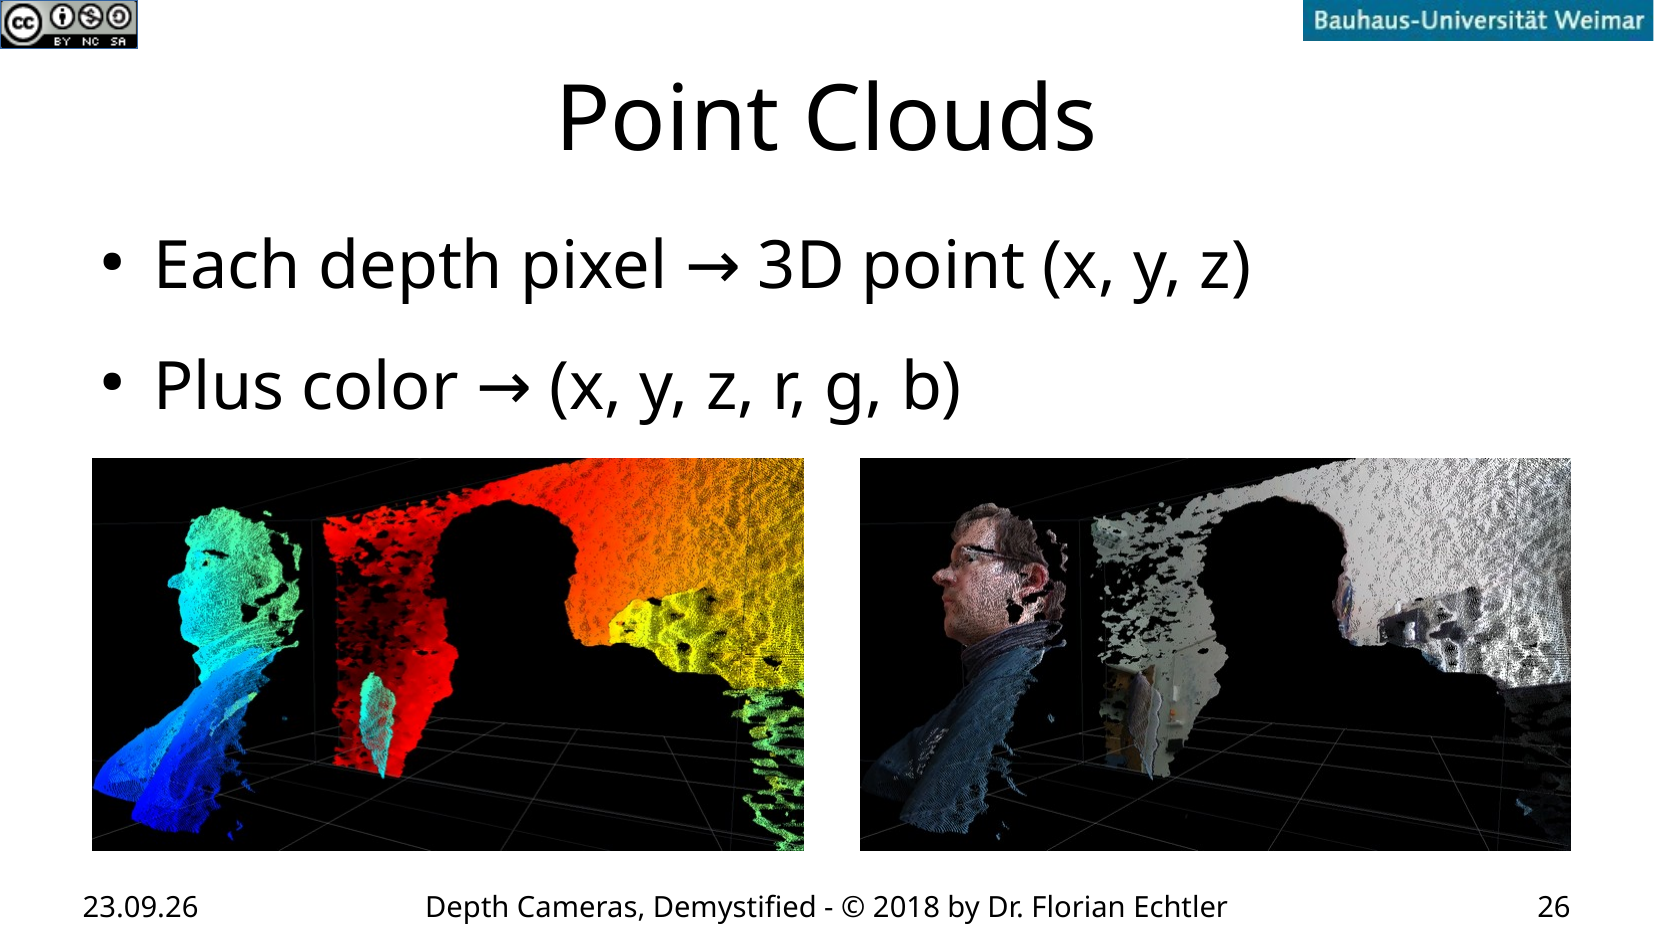

# Point Clouds
Each depth pixel → 3D point (x, y, z)
Plus color → (x, y, z, r, g, b)
Depth Cameras, Demystified - © 2018 by Dr. Florian Echtler
26